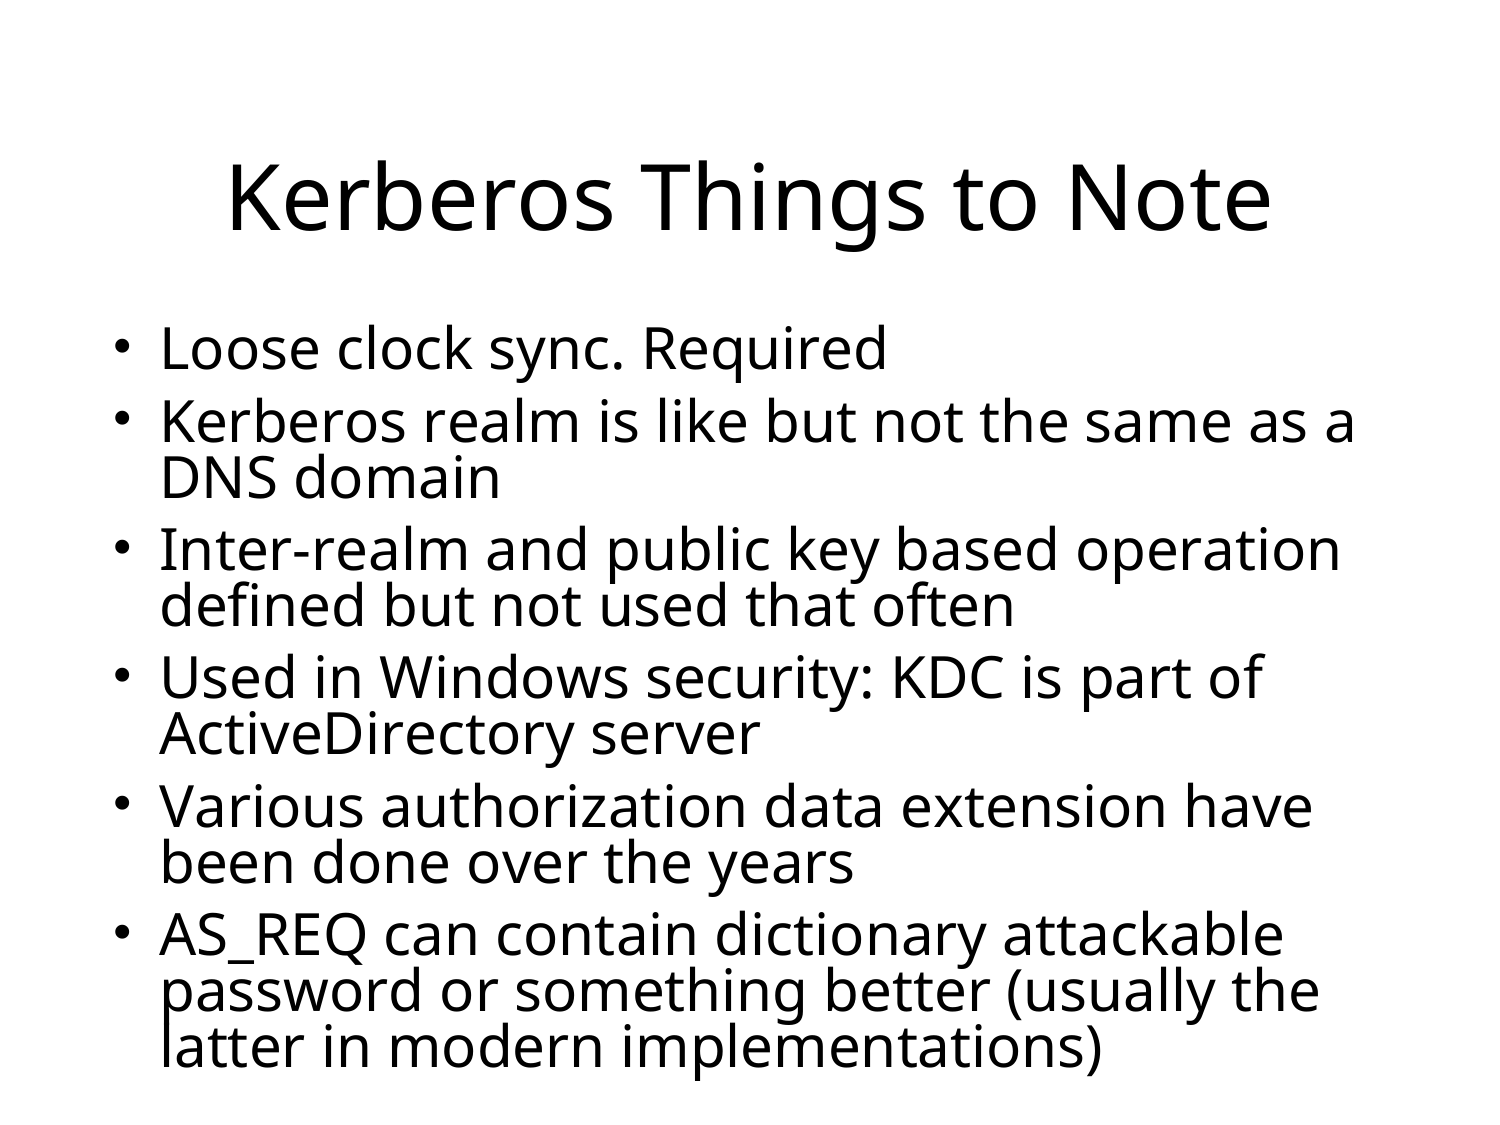

Kerberos Things to Note
Loose clock sync. Required
Kerberos realm is like but not the same as a DNS domain
Inter-realm and public key based operation defined but not used that often
Used in Windows security: KDC is part of ActiveDirectory server
Various authorization data extension have been done over the years
AS_REQ can contain dictionary attackable password or something better (usually the latter in modern implementations)